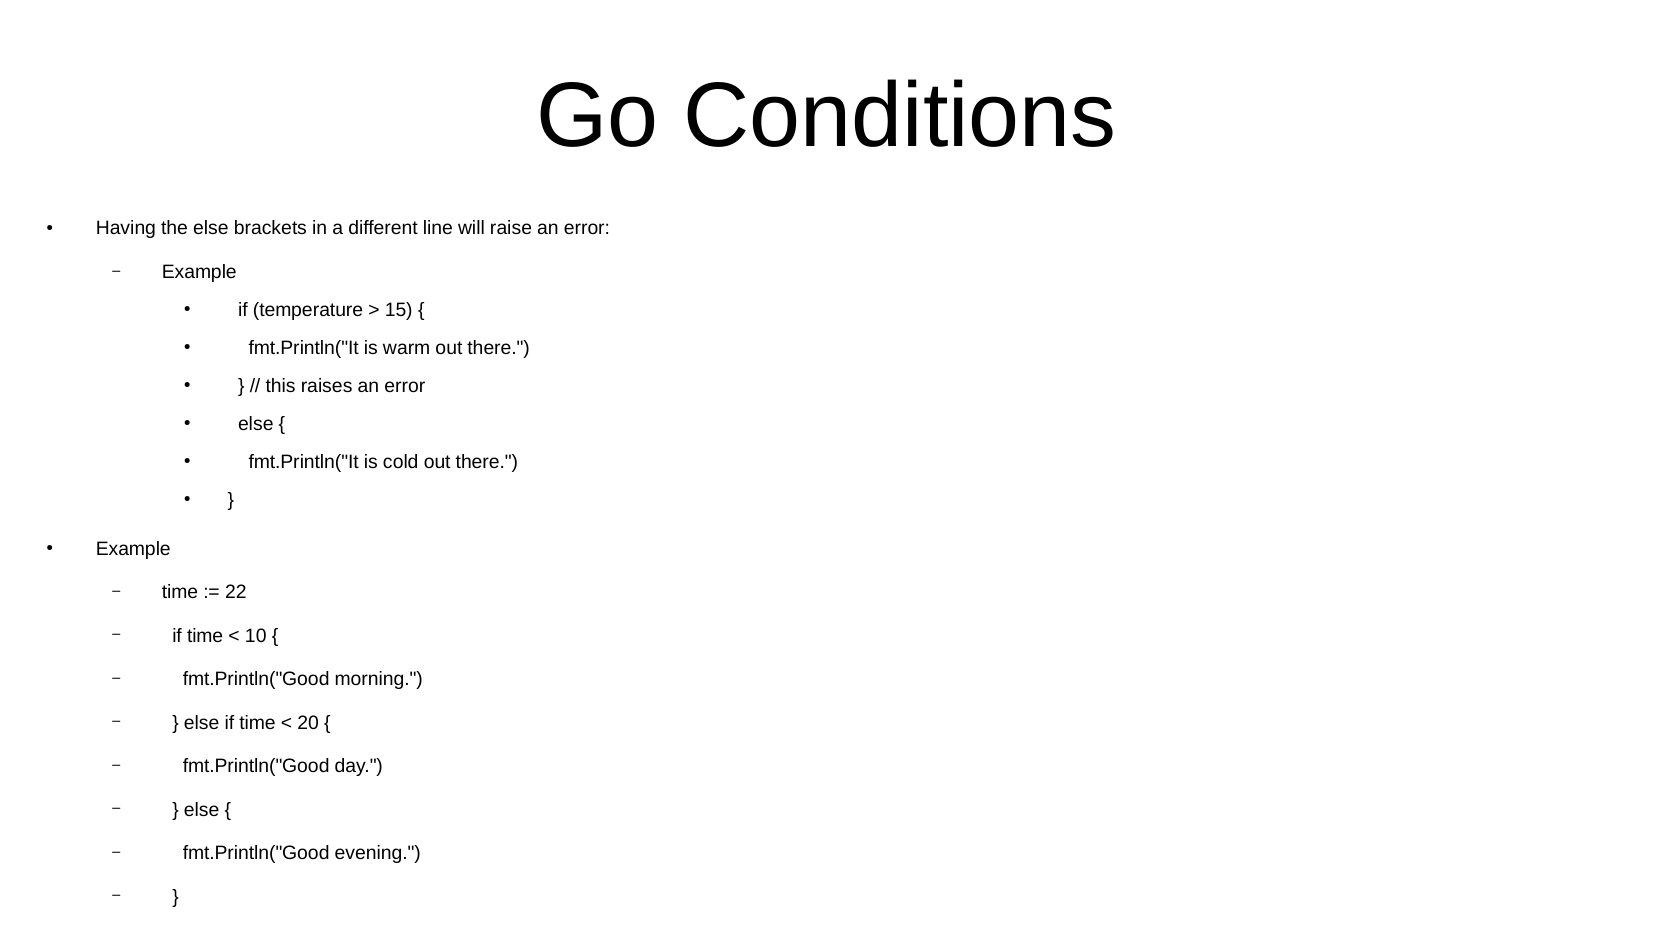

# Go Conditions
Having the else brackets in a different line will raise an error:
Example
 if (temperature > 15) {
 fmt.Println("It is warm out there.")
 } // this raises an error
 else {
 fmt.Println("It is cold out there.")
}
Example
time := 22
 if time < 10 {
 fmt.Println("Good morning.")
 } else if time < 20 {
 fmt.Println("Good day.")
 } else {
 fmt.Println("Good evening.")
 }